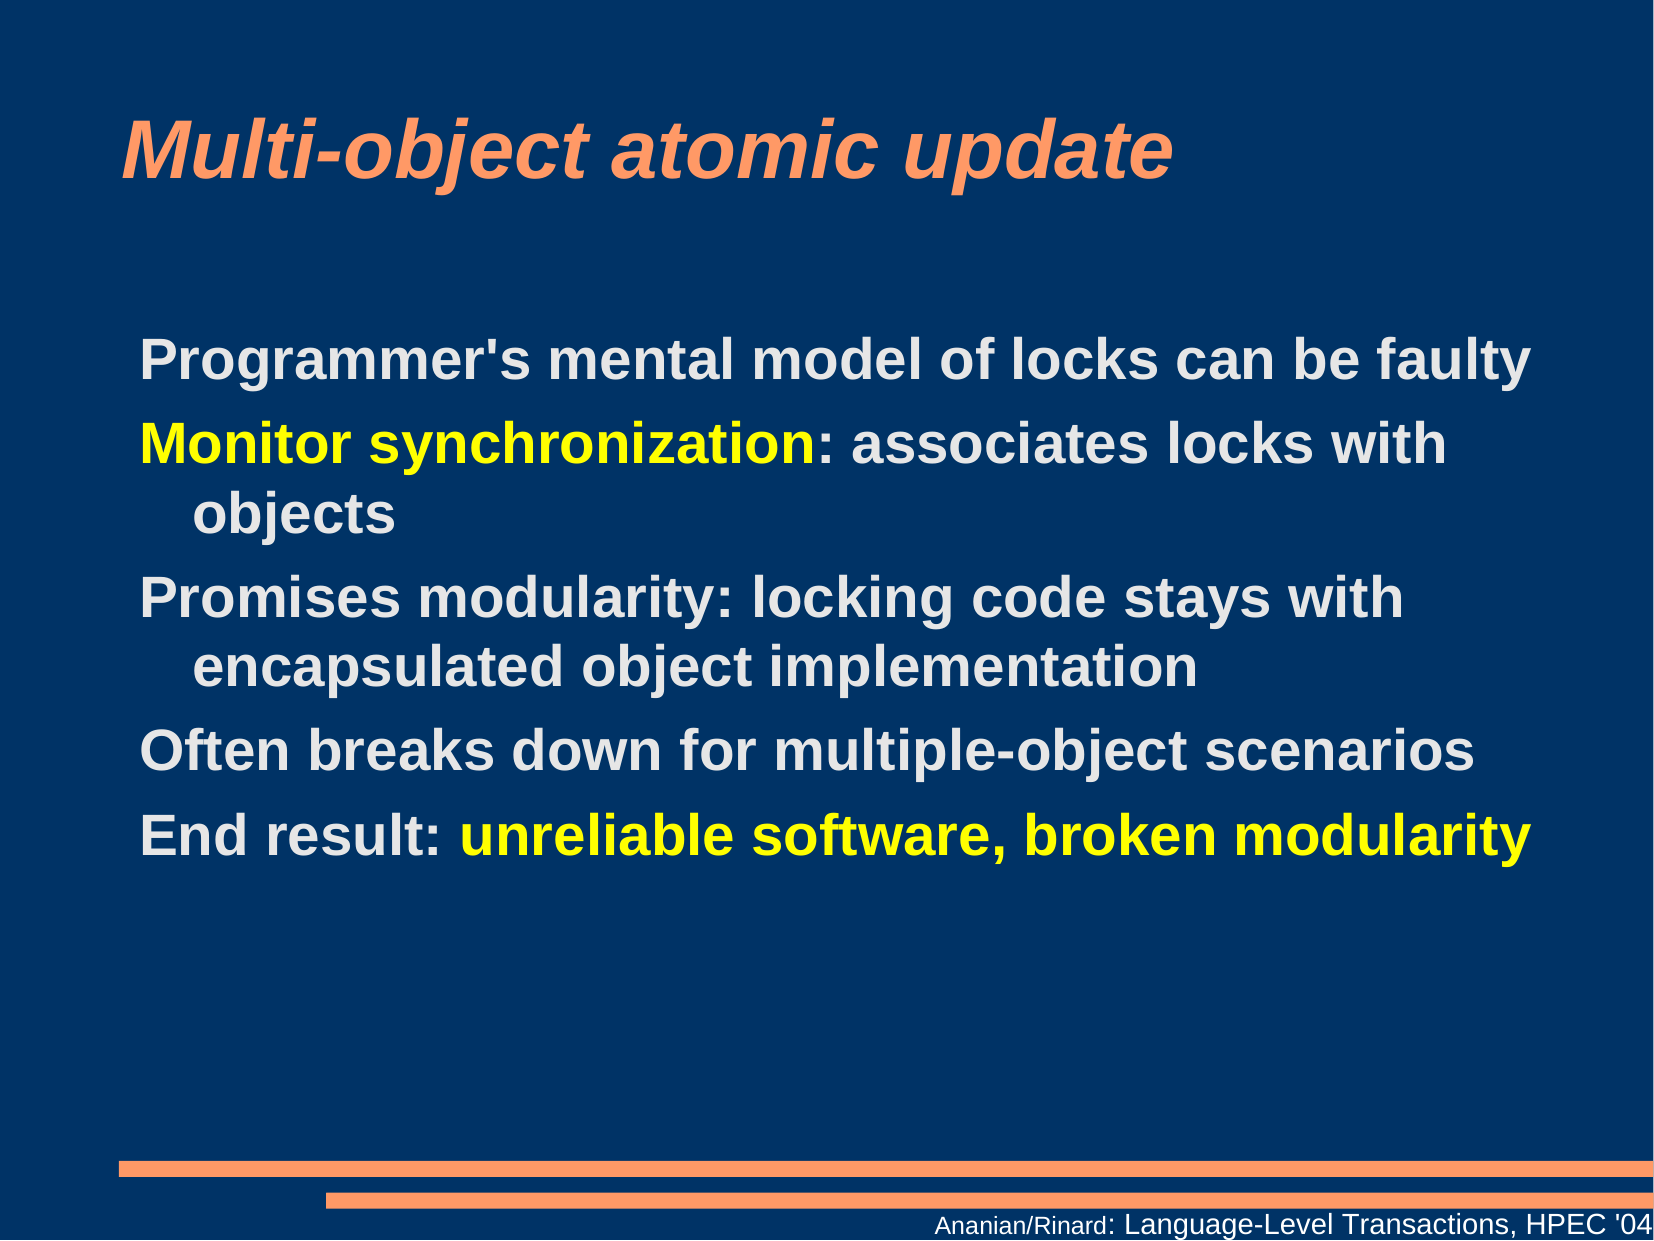

# Multi-object atomic update
Programmer's mental model of locks can be faulty
Monitor synchronization: associates locks with objects
Promises modularity: locking code stays with encapsulated object implementation
Often breaks down for multiple-object scenarios
End result: unreliable software, broken modularity